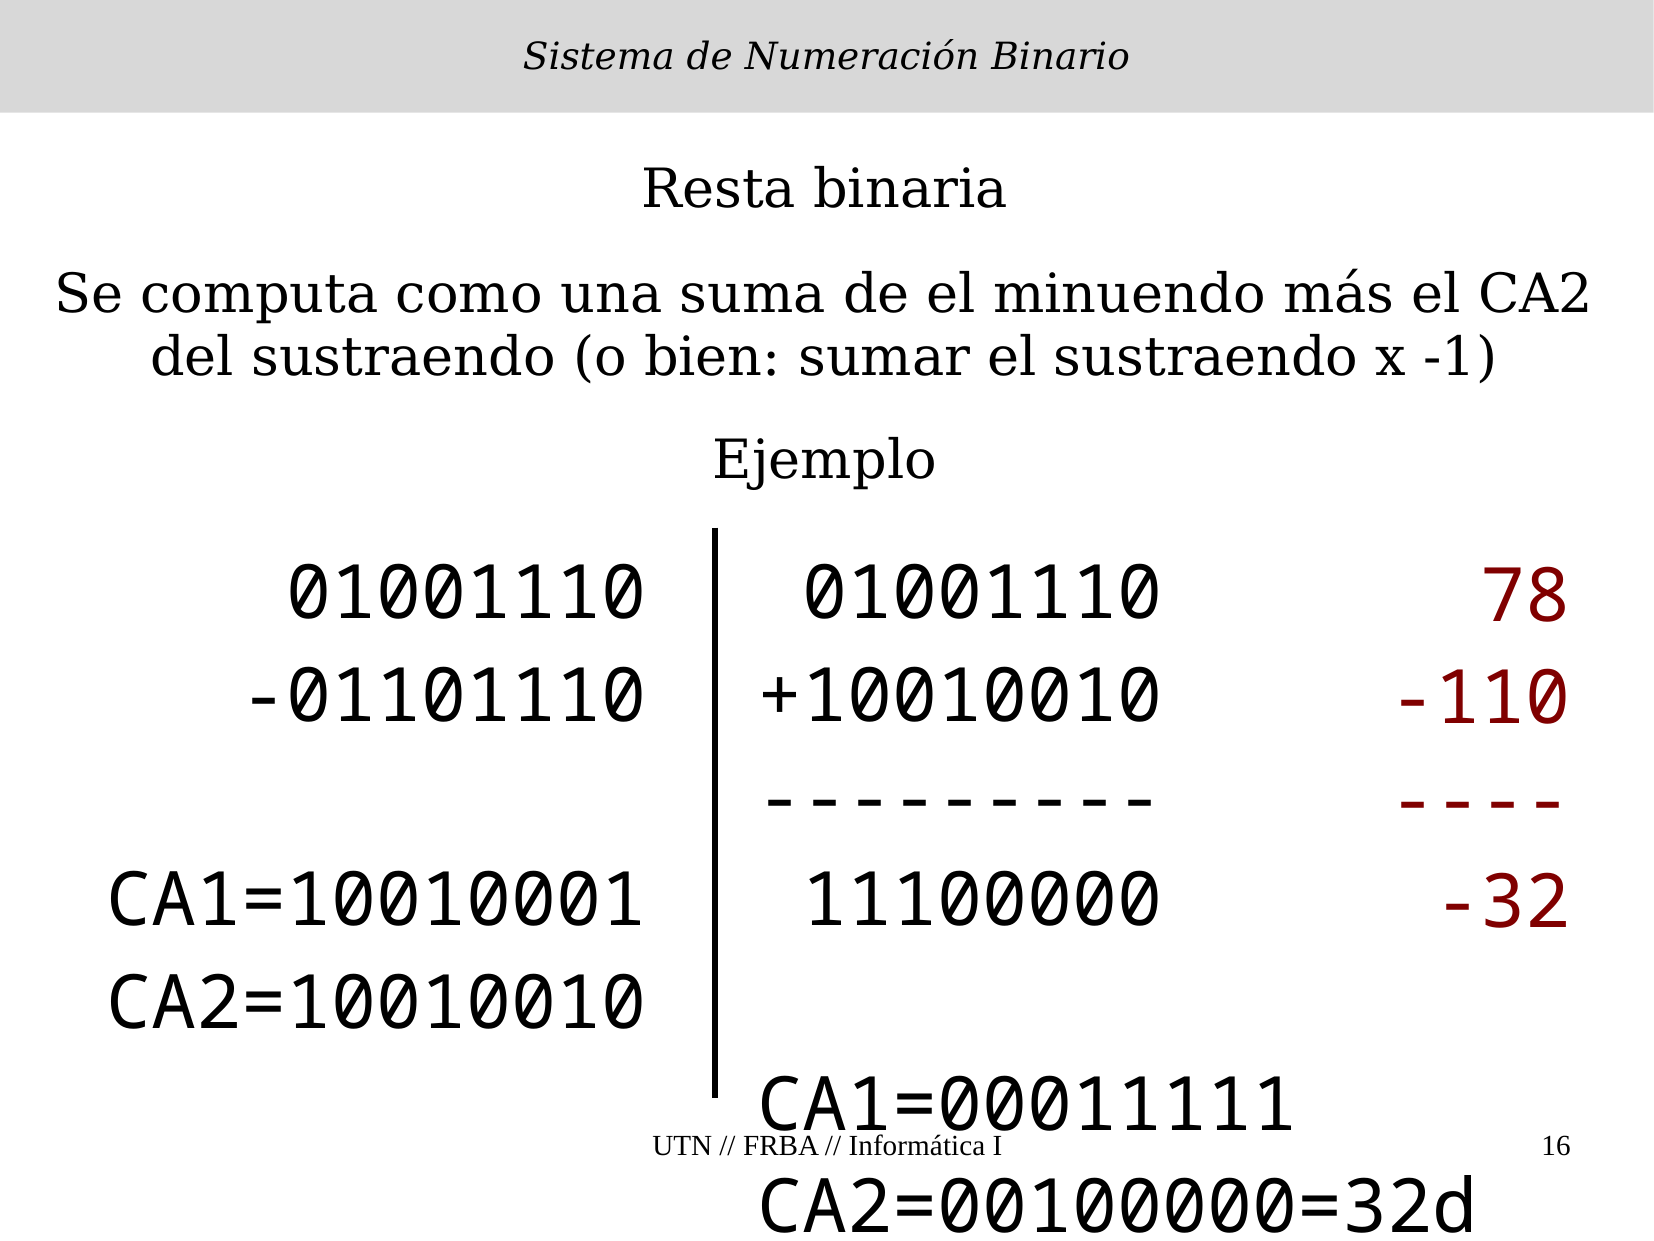

Sistema de Numeración Binario
Resta binaria
Se computa como una suma de el minuendo más el CA2 del sustraendo (o bien: sumar el sustraendo x -1)
Ejemplo
 01001110
 -01101110
CA1=10010001
CA2=10010010
 01001110
+10010010
---------
 11100000
CA1=00011111
CA2=00100000=32d
 78
-110
----
 -32
UTN // FRBA // Informática I
16